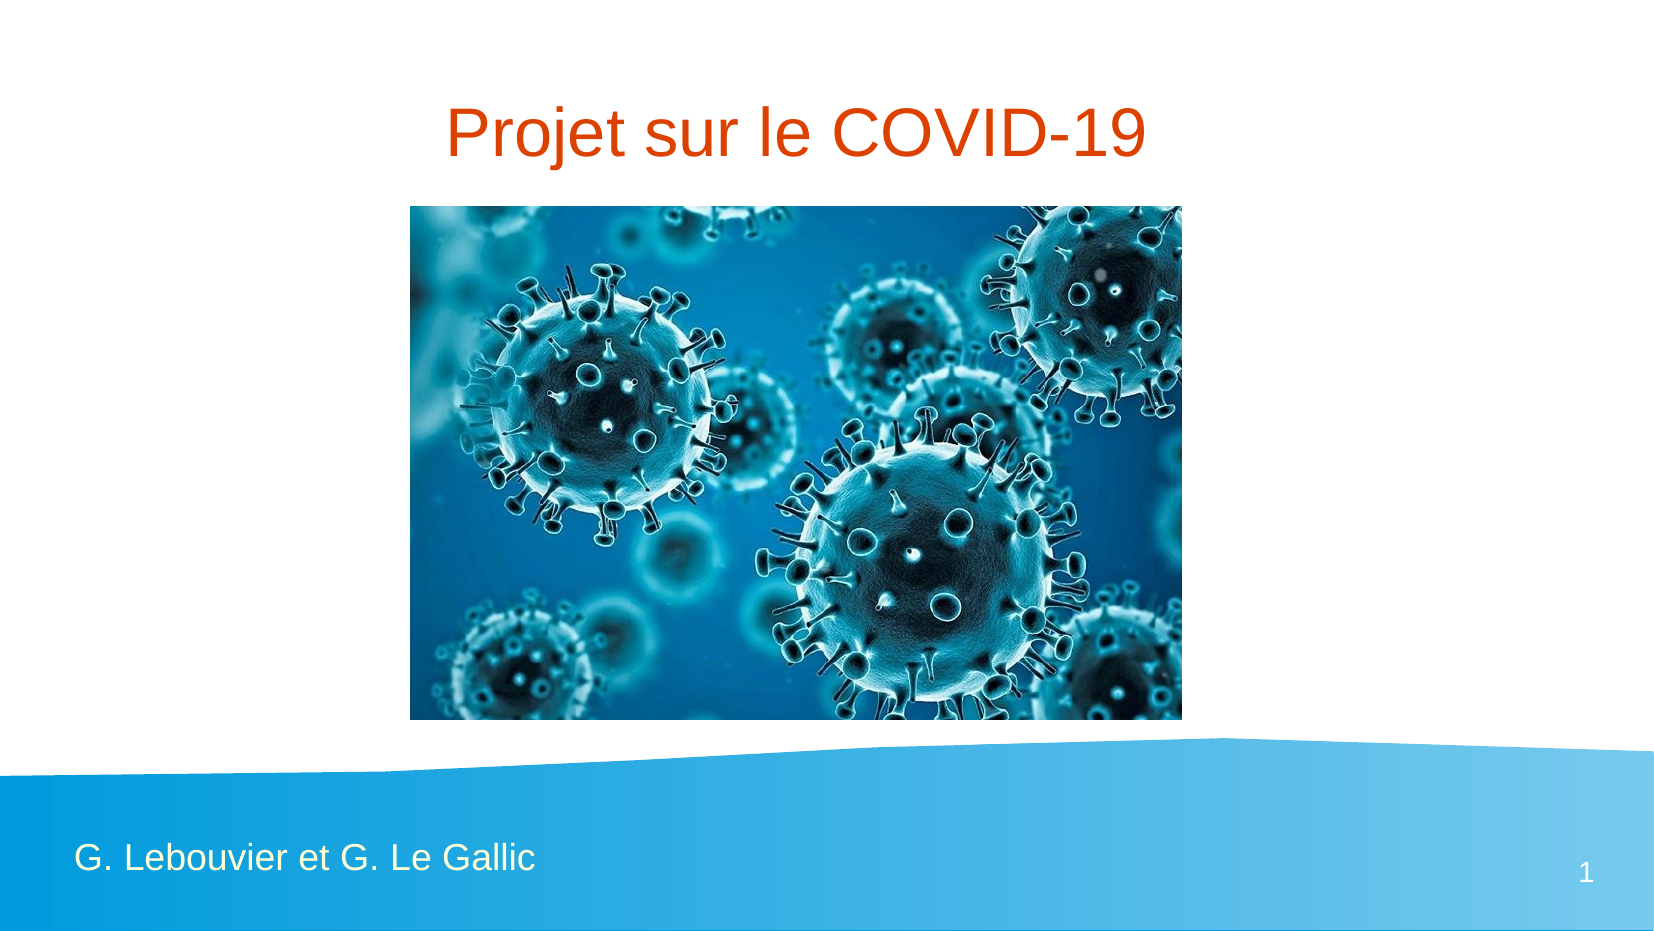

# Projet sur le COVID-19
G. Lebouvier et G. Le Gallic